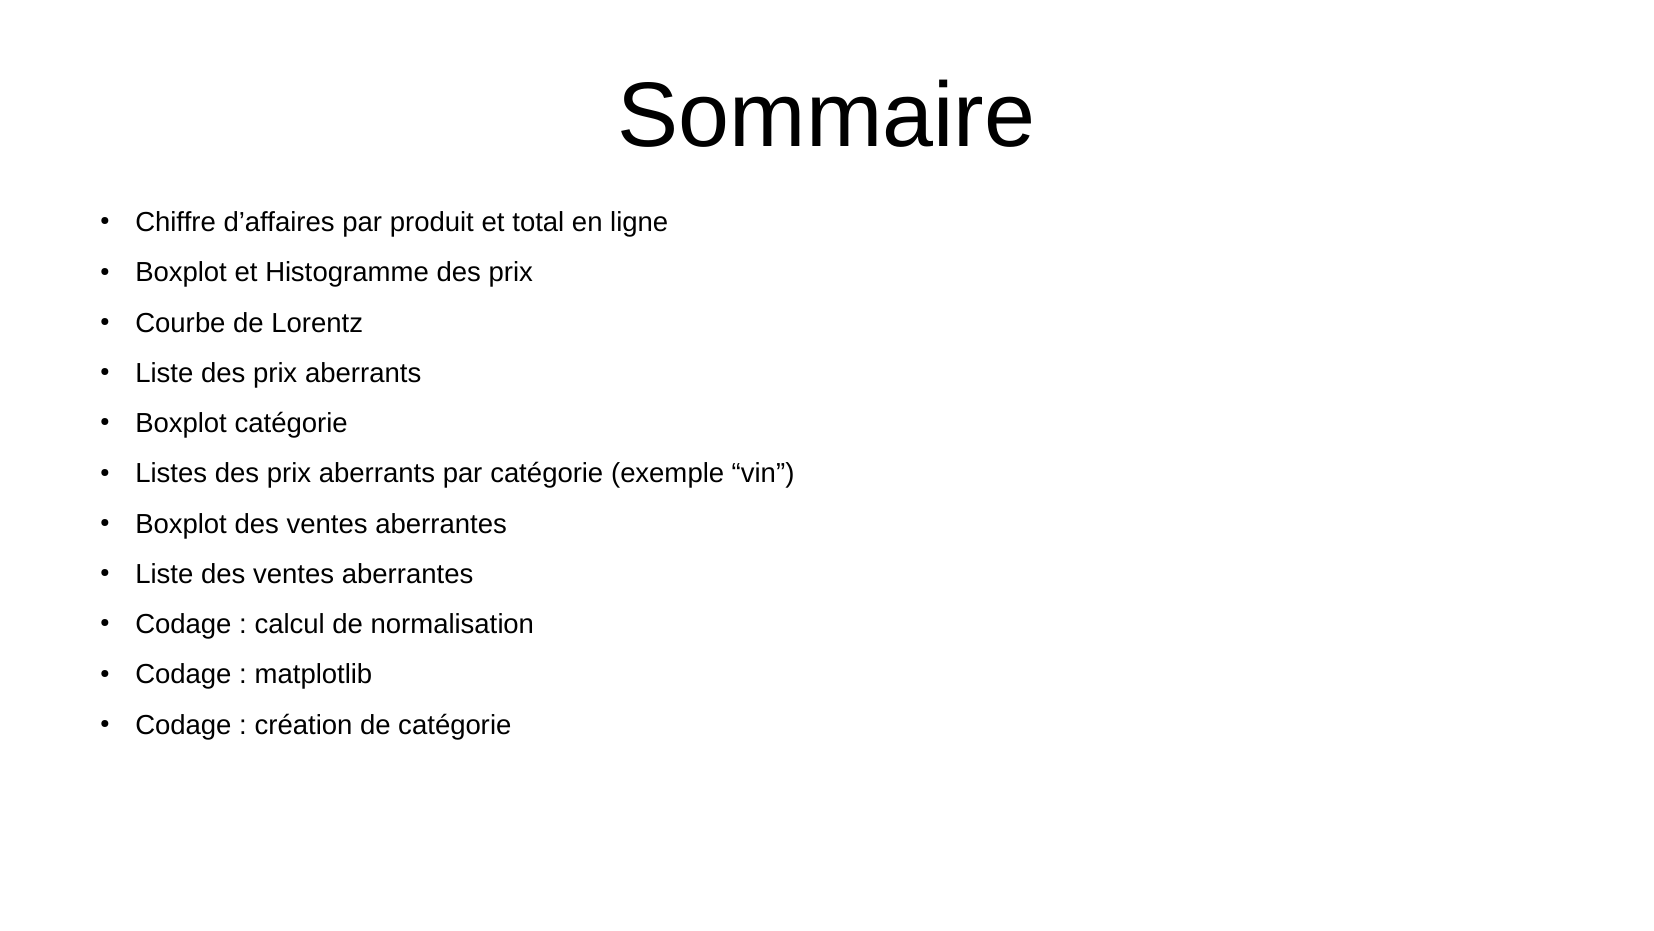

# Sommaire
Chiffre d’affaires par produit et total en ligne
Boxplot et Histogramme des prix
Courbe de Lorentz
Liste des prix aberrants
Boxplot catégorie
Listes des prix aberrants par catégorie (exemple “vin”)
Boxplot des ventes aberrantes
Liste des ventes aberrantes
Codage : calcul de normalisation
Codage : matplotlib
Codage : création de catégorie